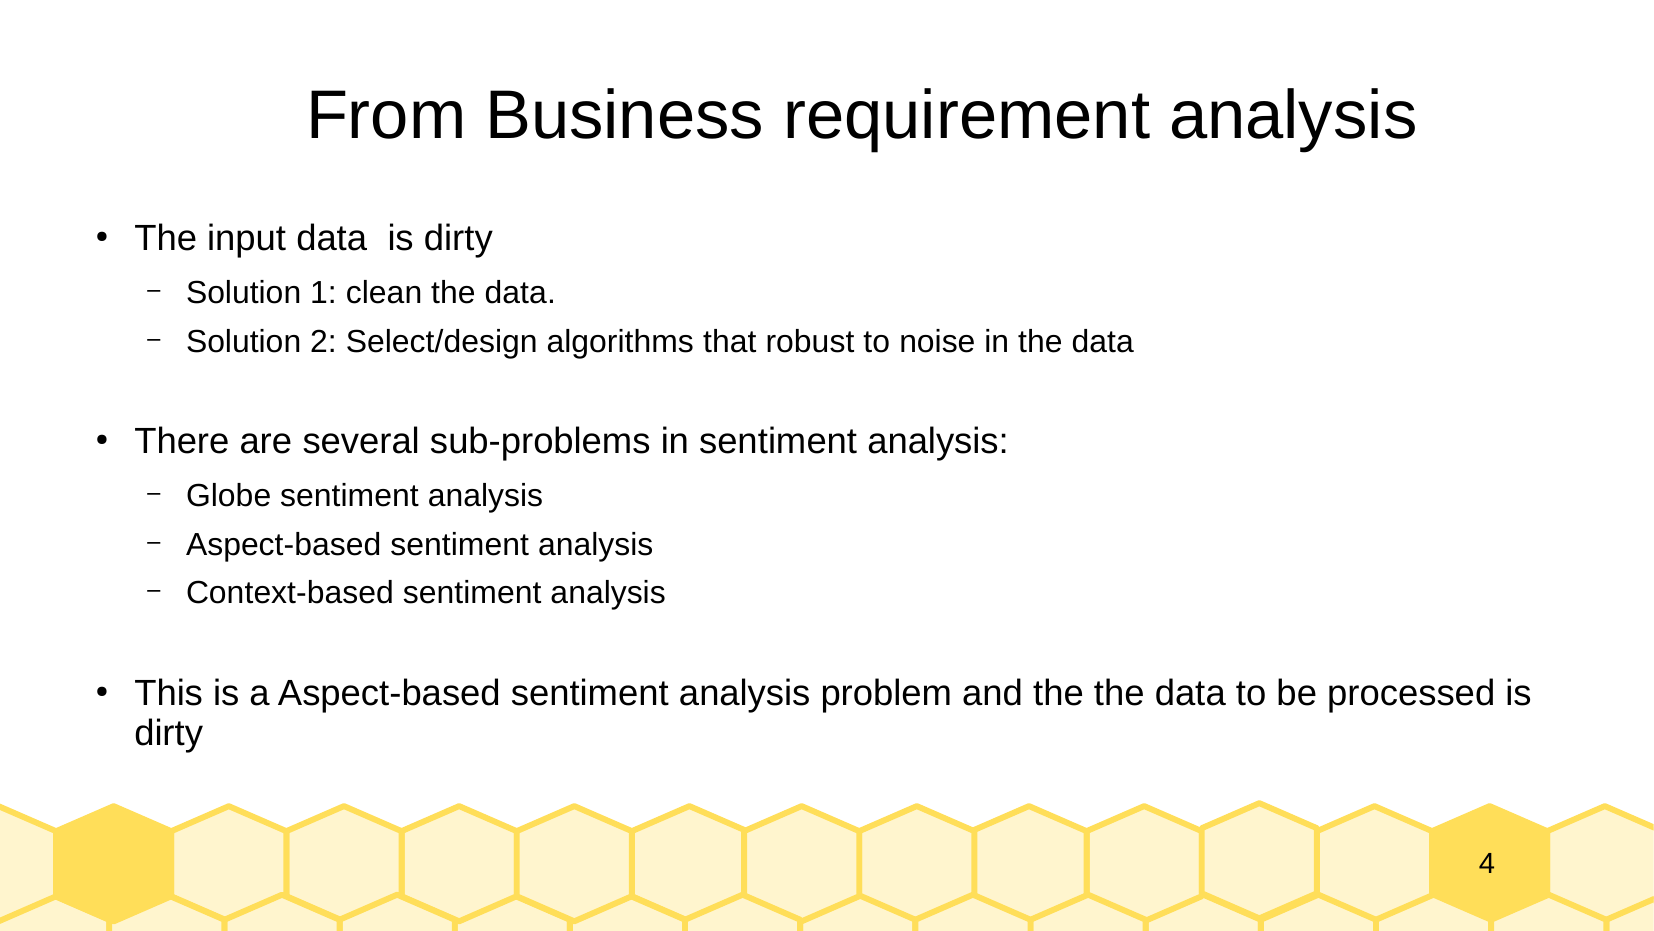

# From Business requirement analysis
The input data is dirty
Solution 1: clean the data.
Solution 2: Select/design algorithms that robust to noise in the data
There are several sub-problems in sentiment analysis:
Globe sentiment analysis
Aspect-based sentiment analysis
Context-based sentiment analysis
This is a Aspect-based sentiment analysis problem and the the data to be processed is dirty